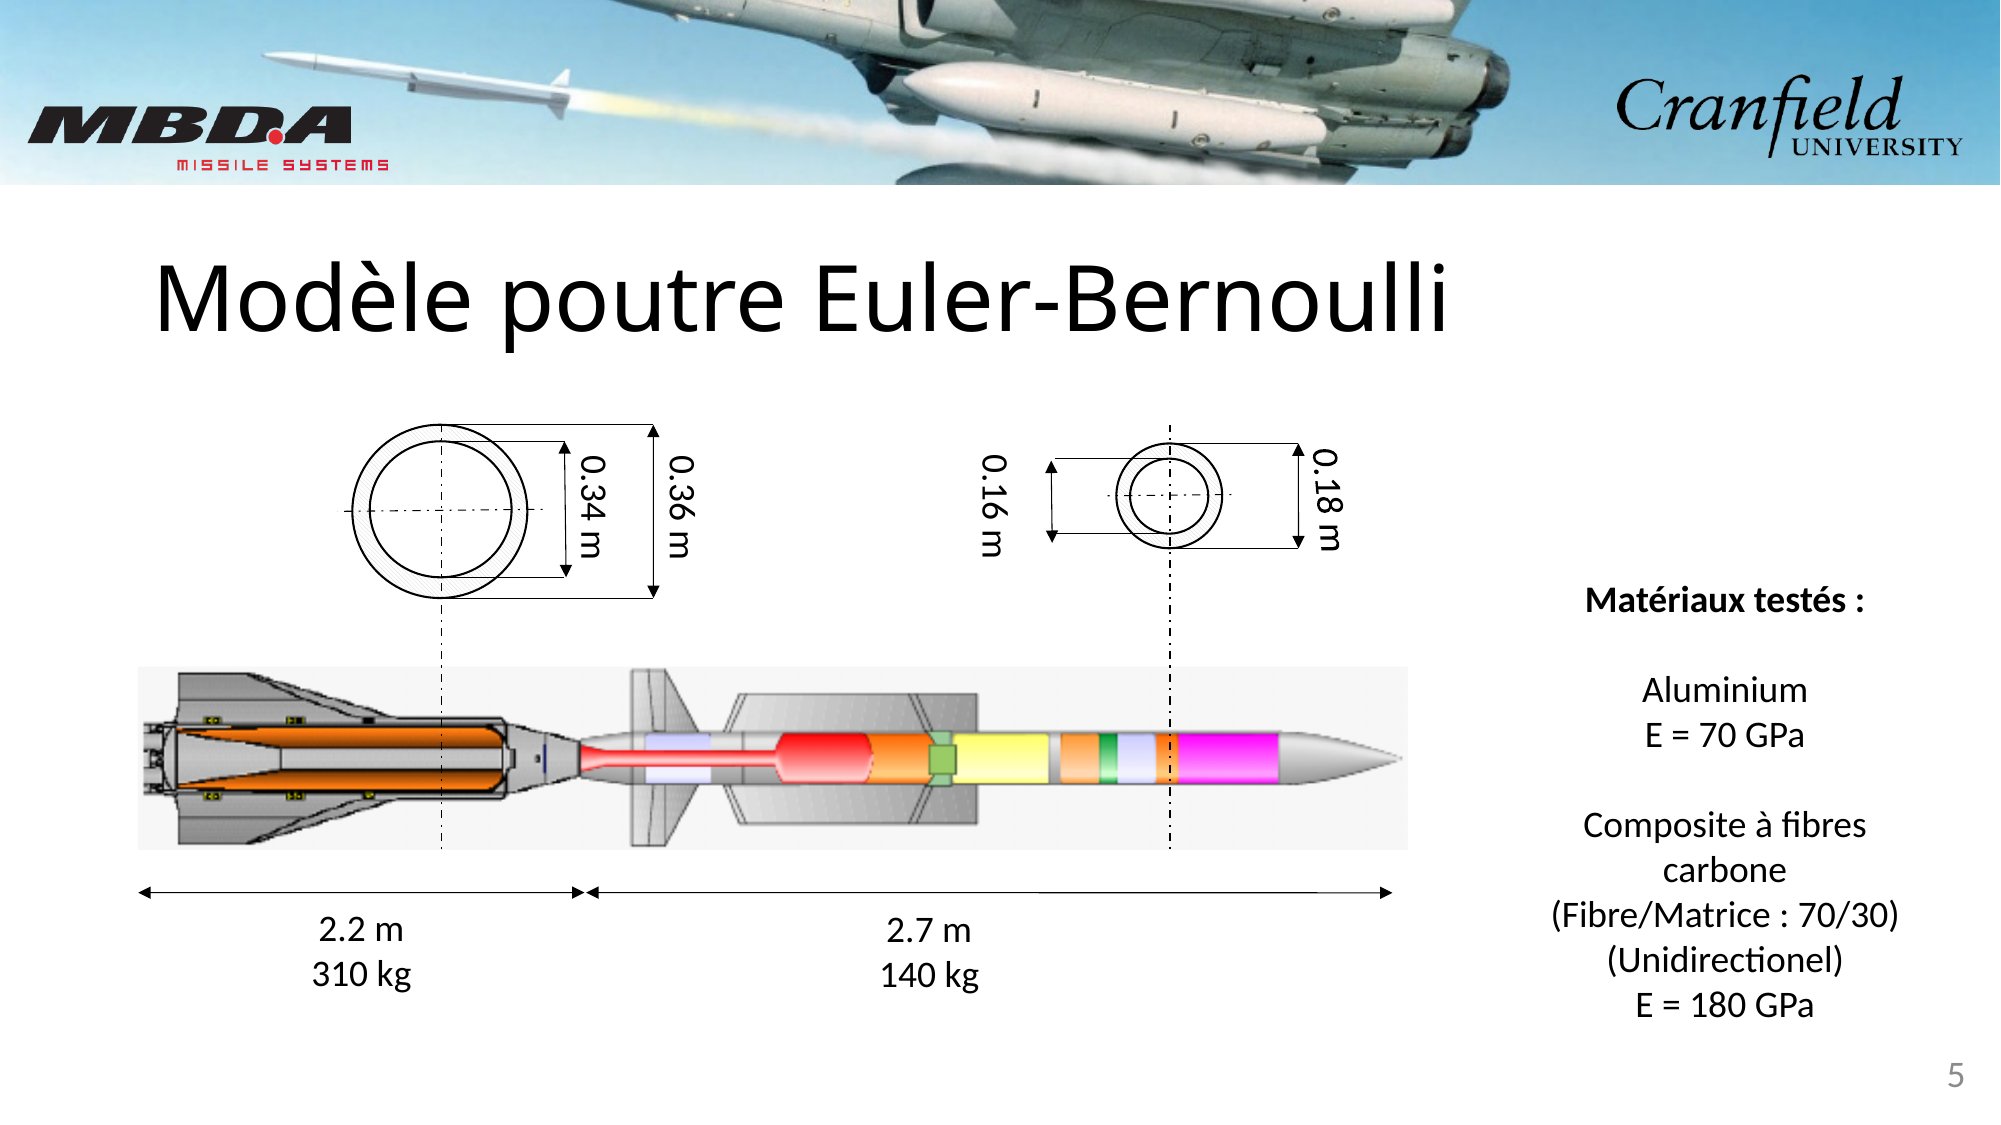

# Modèle poutre Euler-Bernoulli
0.18 m
0.16 m
0.34 m
0.36 m
Matériaux testés :
Aluminium
E = 70 GPa
Composite à fibres carbone
(Fibre/Matrice : 70/30)
(Unidirectionel)
E = 180 GPa
2.2 m
310 kg
2.7 m
140 kg